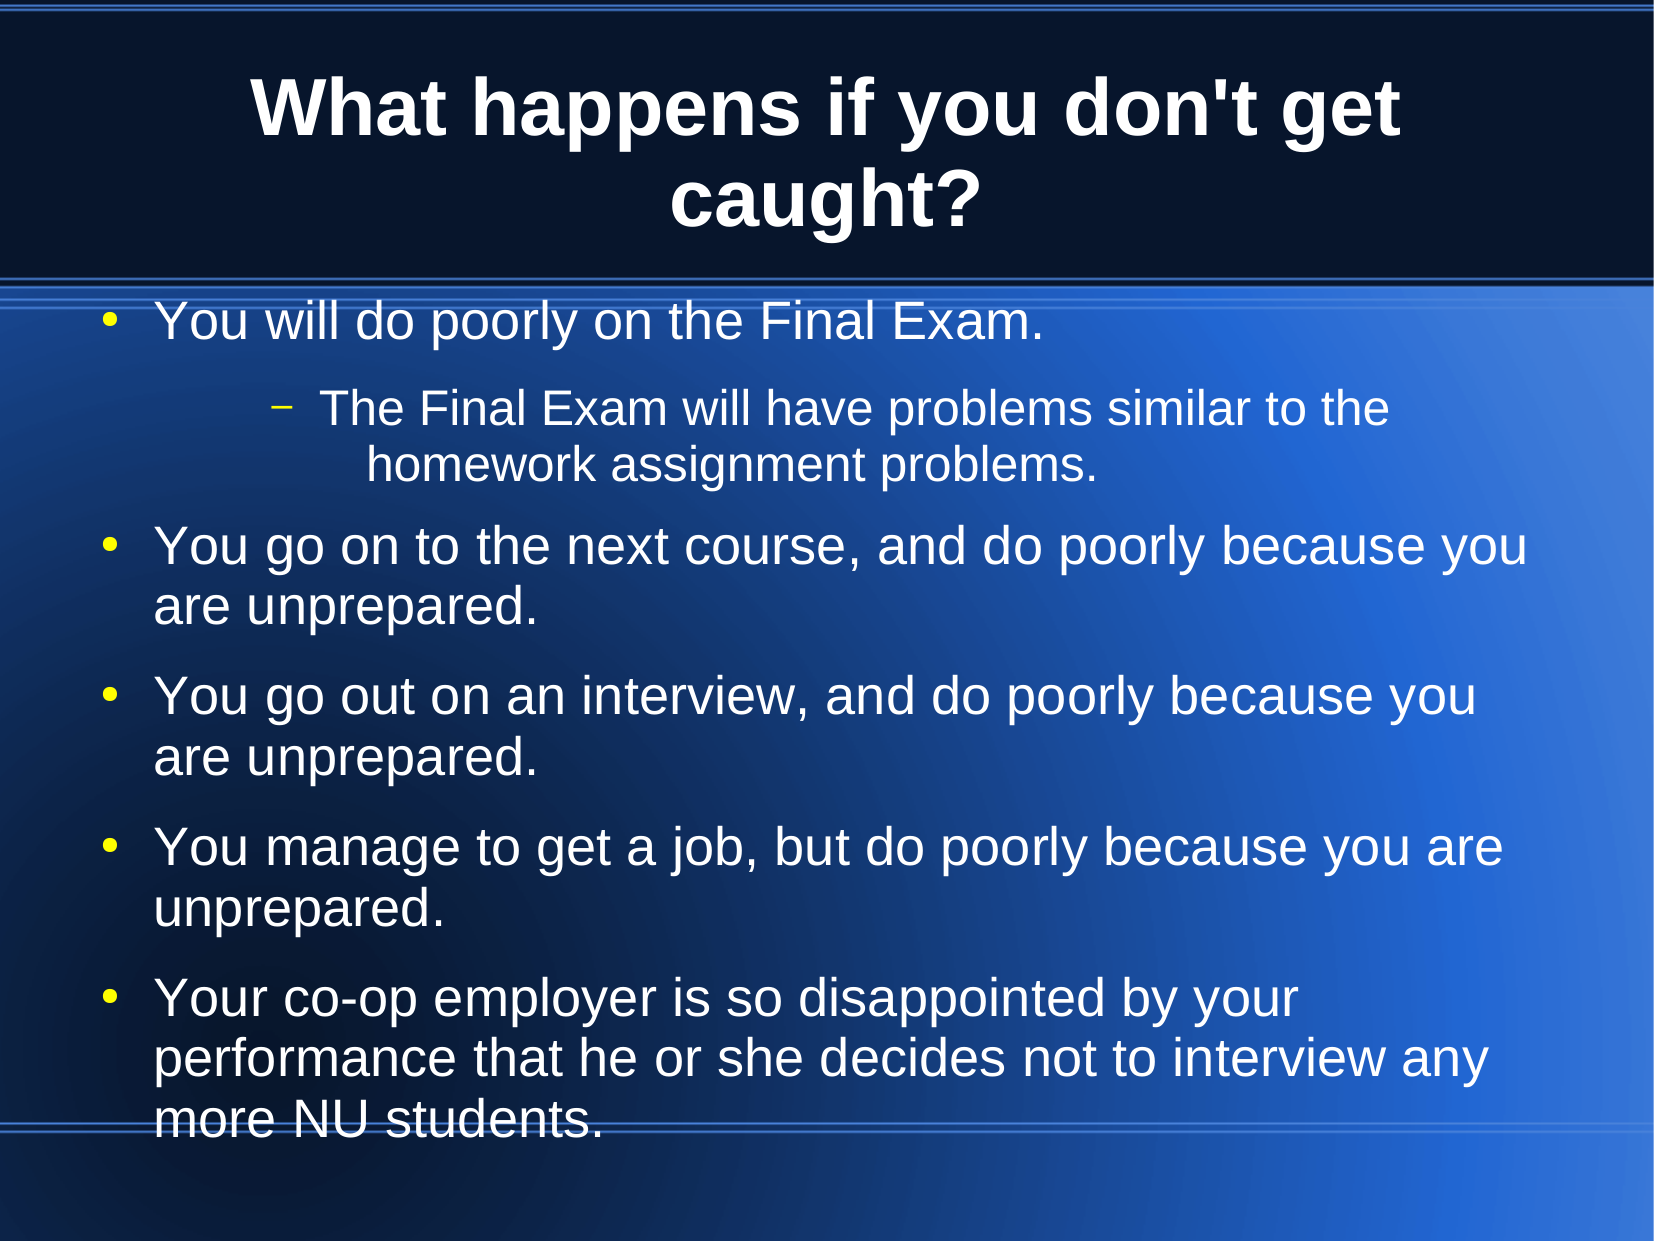

# What happens if you don't get caught?
You will do poorly on the Final Exam.
The Final Exam will have problems similar to the homework assignment problems.
You go on to the next course, and do poorly because you are unprepared.
You go out on an interview, and do poorly because you are unprepared.
You manage to get a job, but do poorly because you are unprepared.
Your co-op employer is so disappointed by your performance that he or she decides not to interview any more NU students.